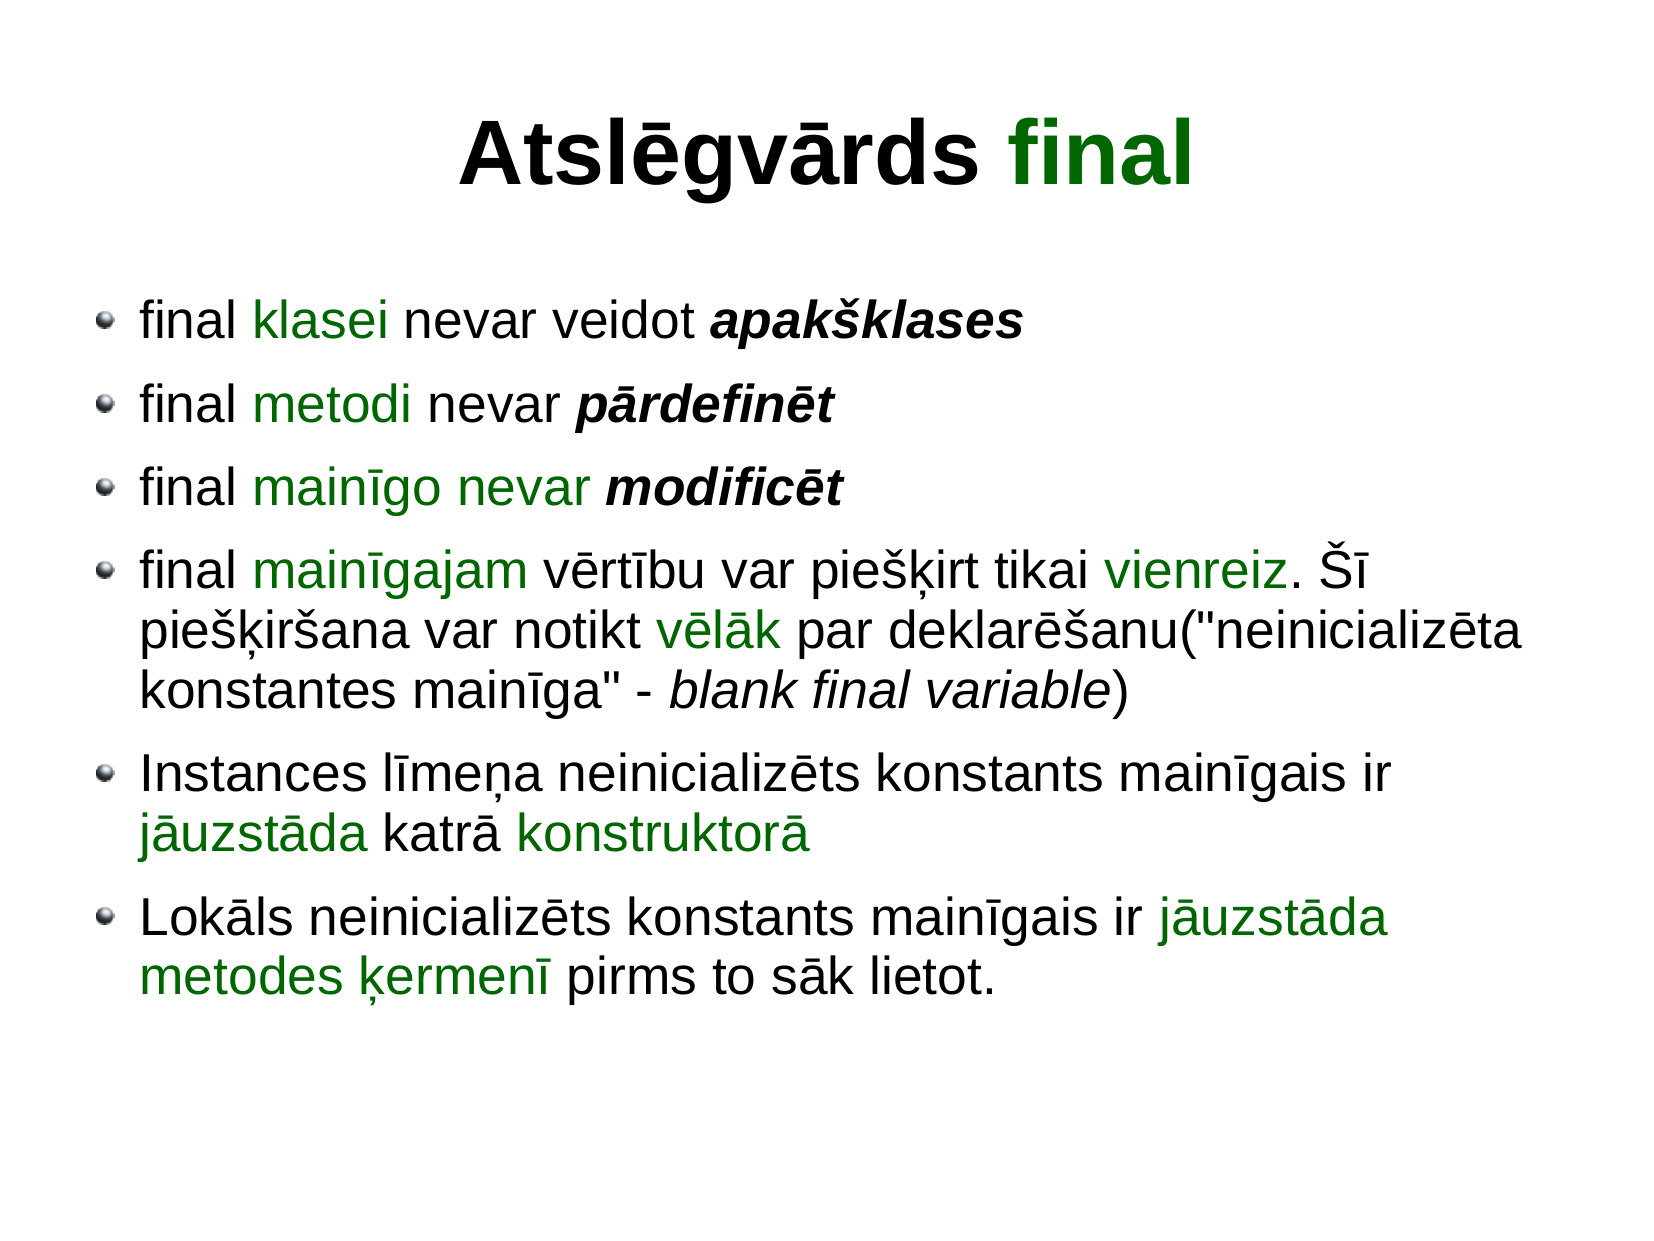

# Atslēgvārds final
final klasei nevar veidot apakšklases
final metodi nevar pārdefinēt
final mainīgo nevar modificēt
final mainīgajam vērtību var piešķirt tikai vienreiz. Šī piešķiršana var notikt vēlāk par deklarēšanu("neinicializēta konstantes mainīga" - blank final variable)
Instances līmeņa neinicializēts konstants mainīgais ir jāuzstāda katrā konstruktorā
Lokāls neinicializēts konstants mainīgais ir jāuzstāda metodes ķermenī pirms to sāk lietot.